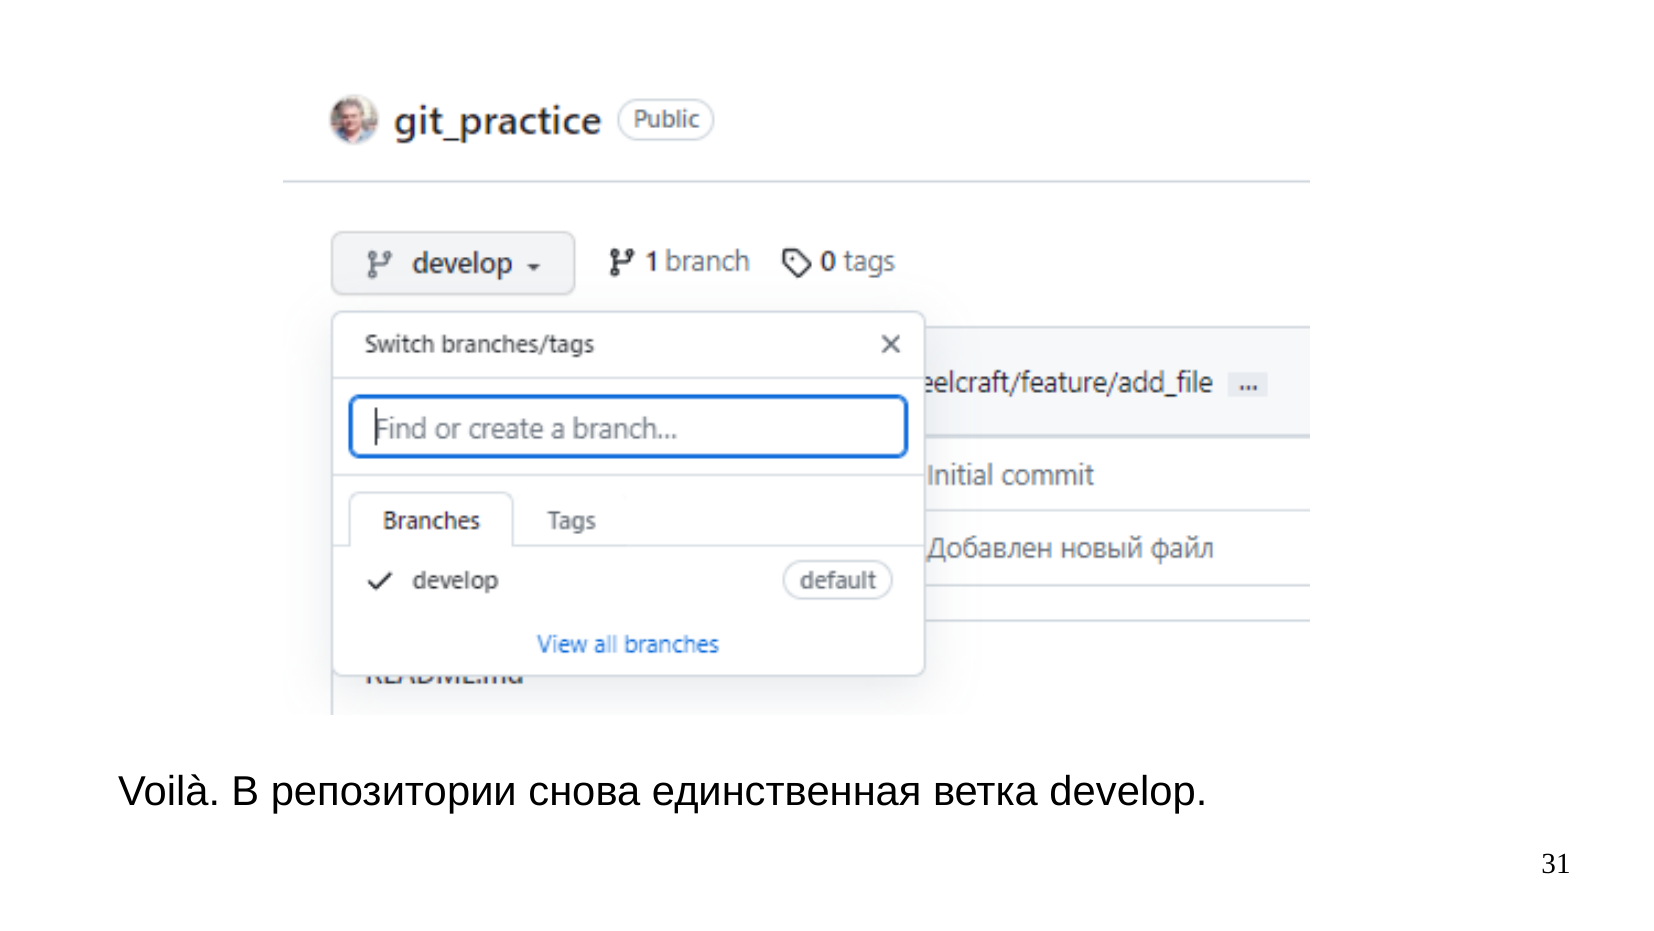

# Voilà. В репозитории снова единственная ветка develop.
31